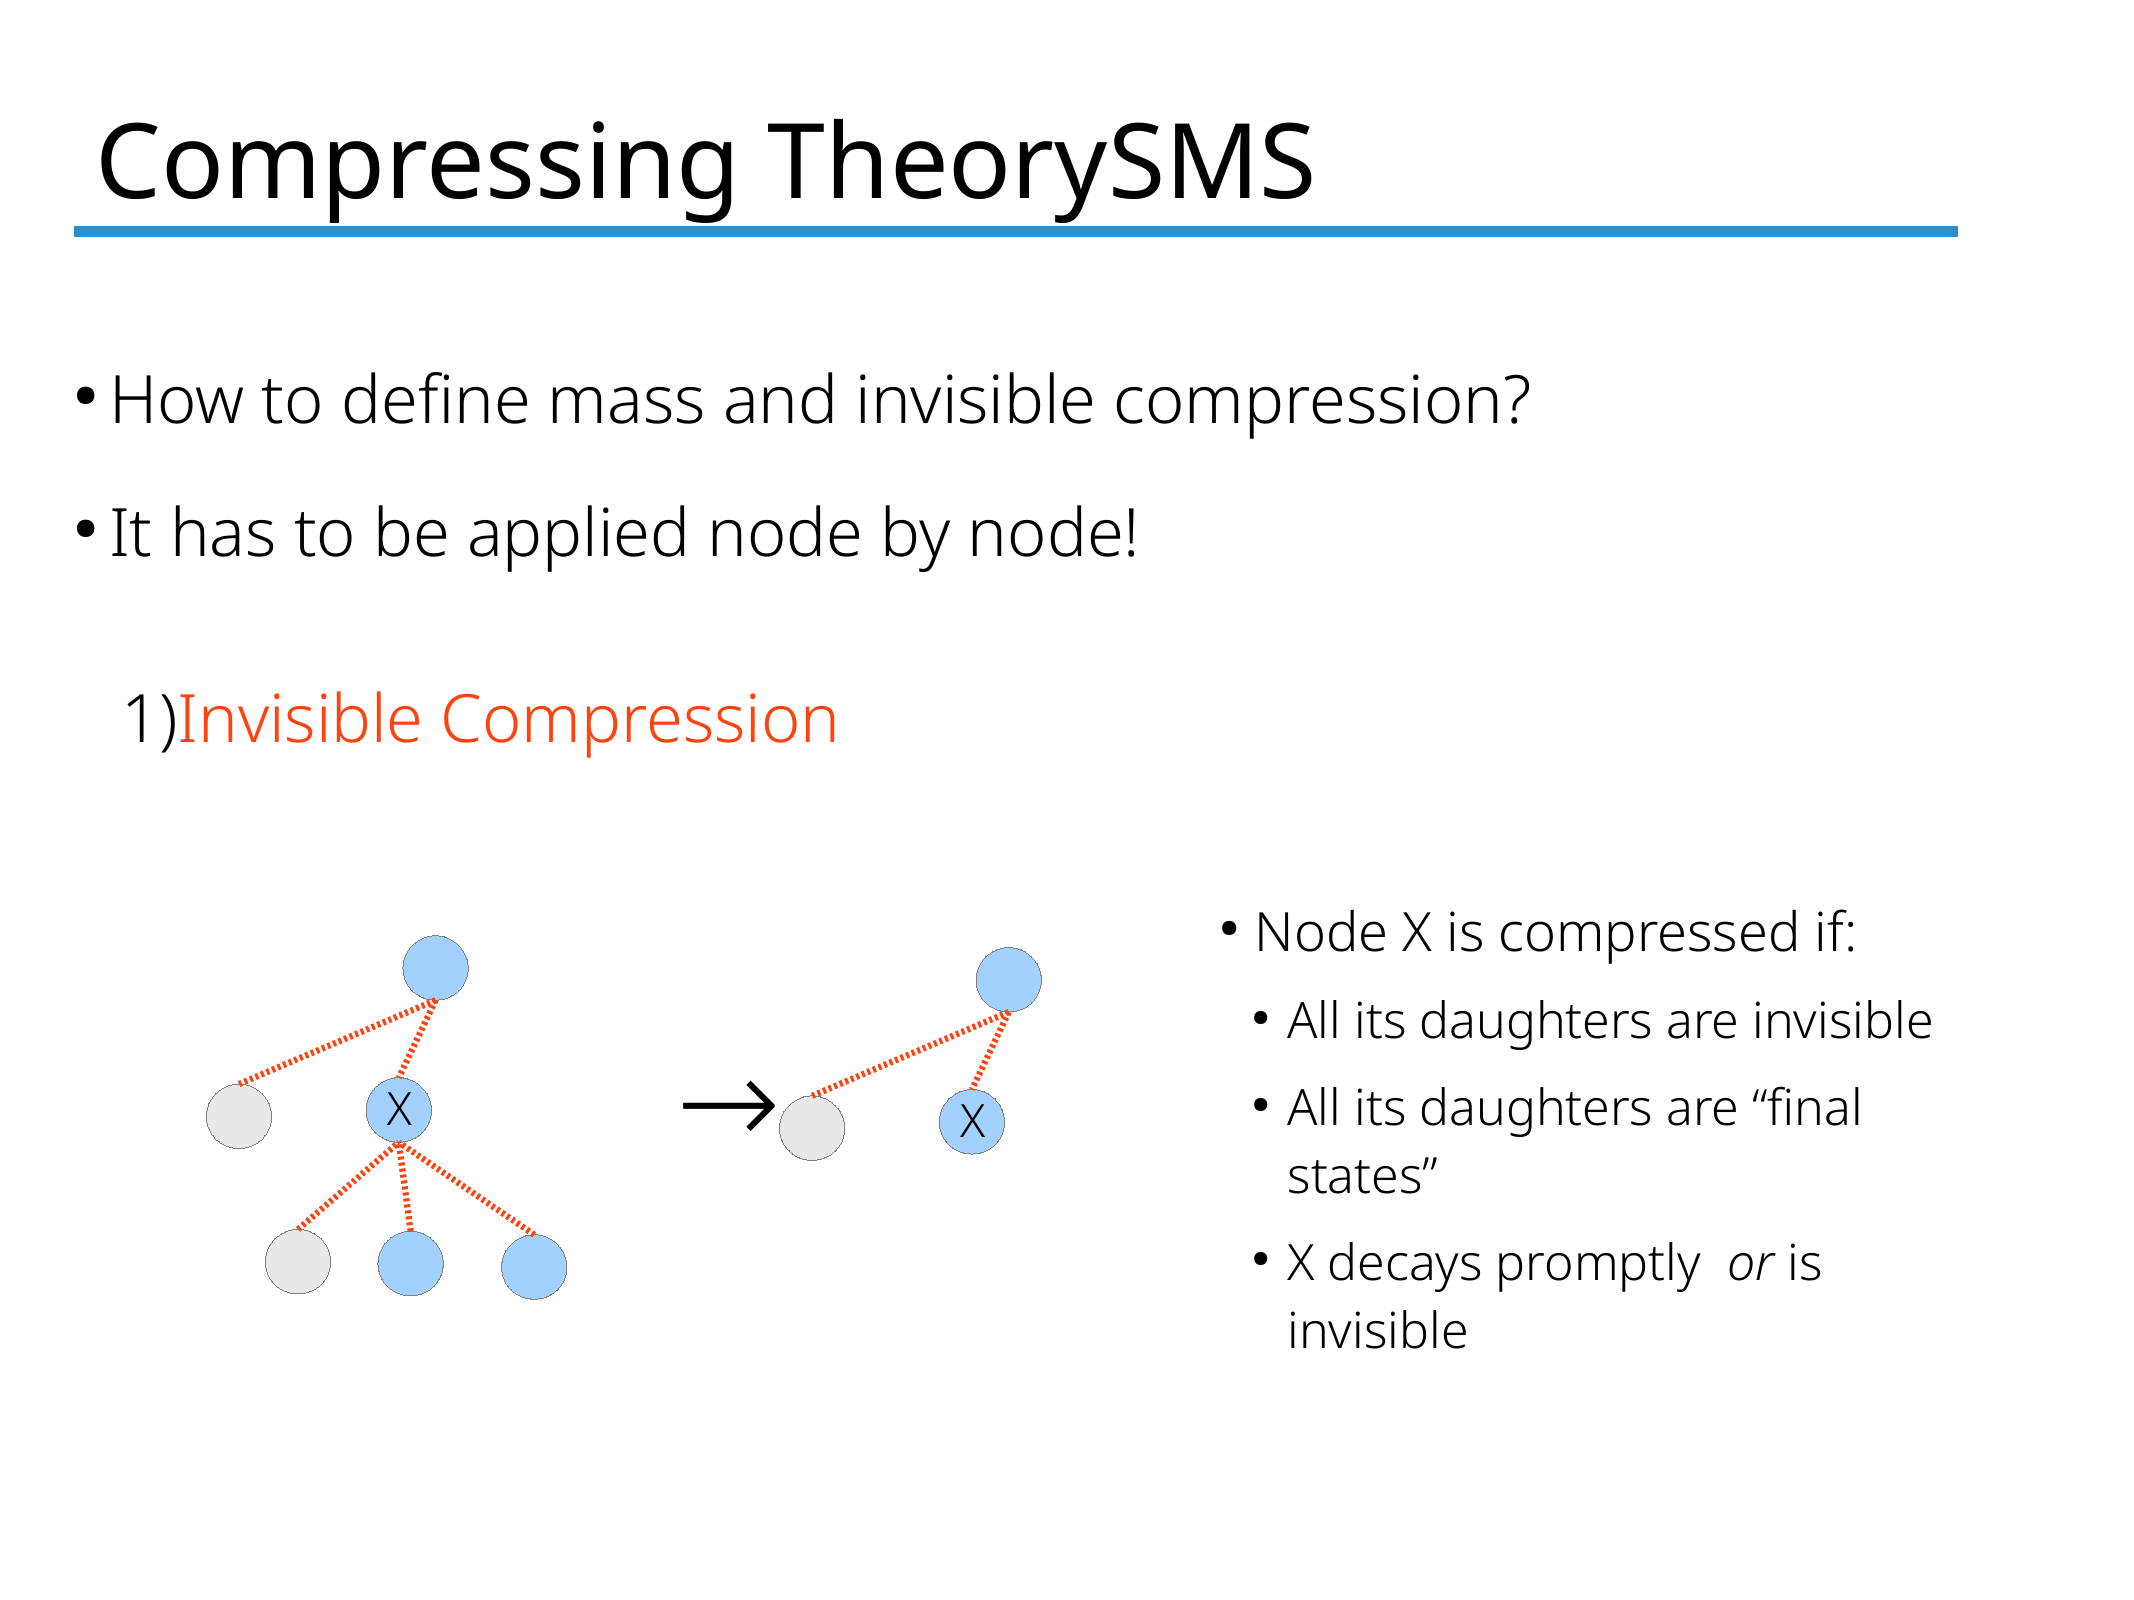

Compressing TheorySMS
How to define mass and invisible compression?
It has to be applied node by node!
Invisible Compression
Node X is compressed if:
All its daughters are invisible
All its daughters are “final states”
X decays promptly or is invisible
→
X
X